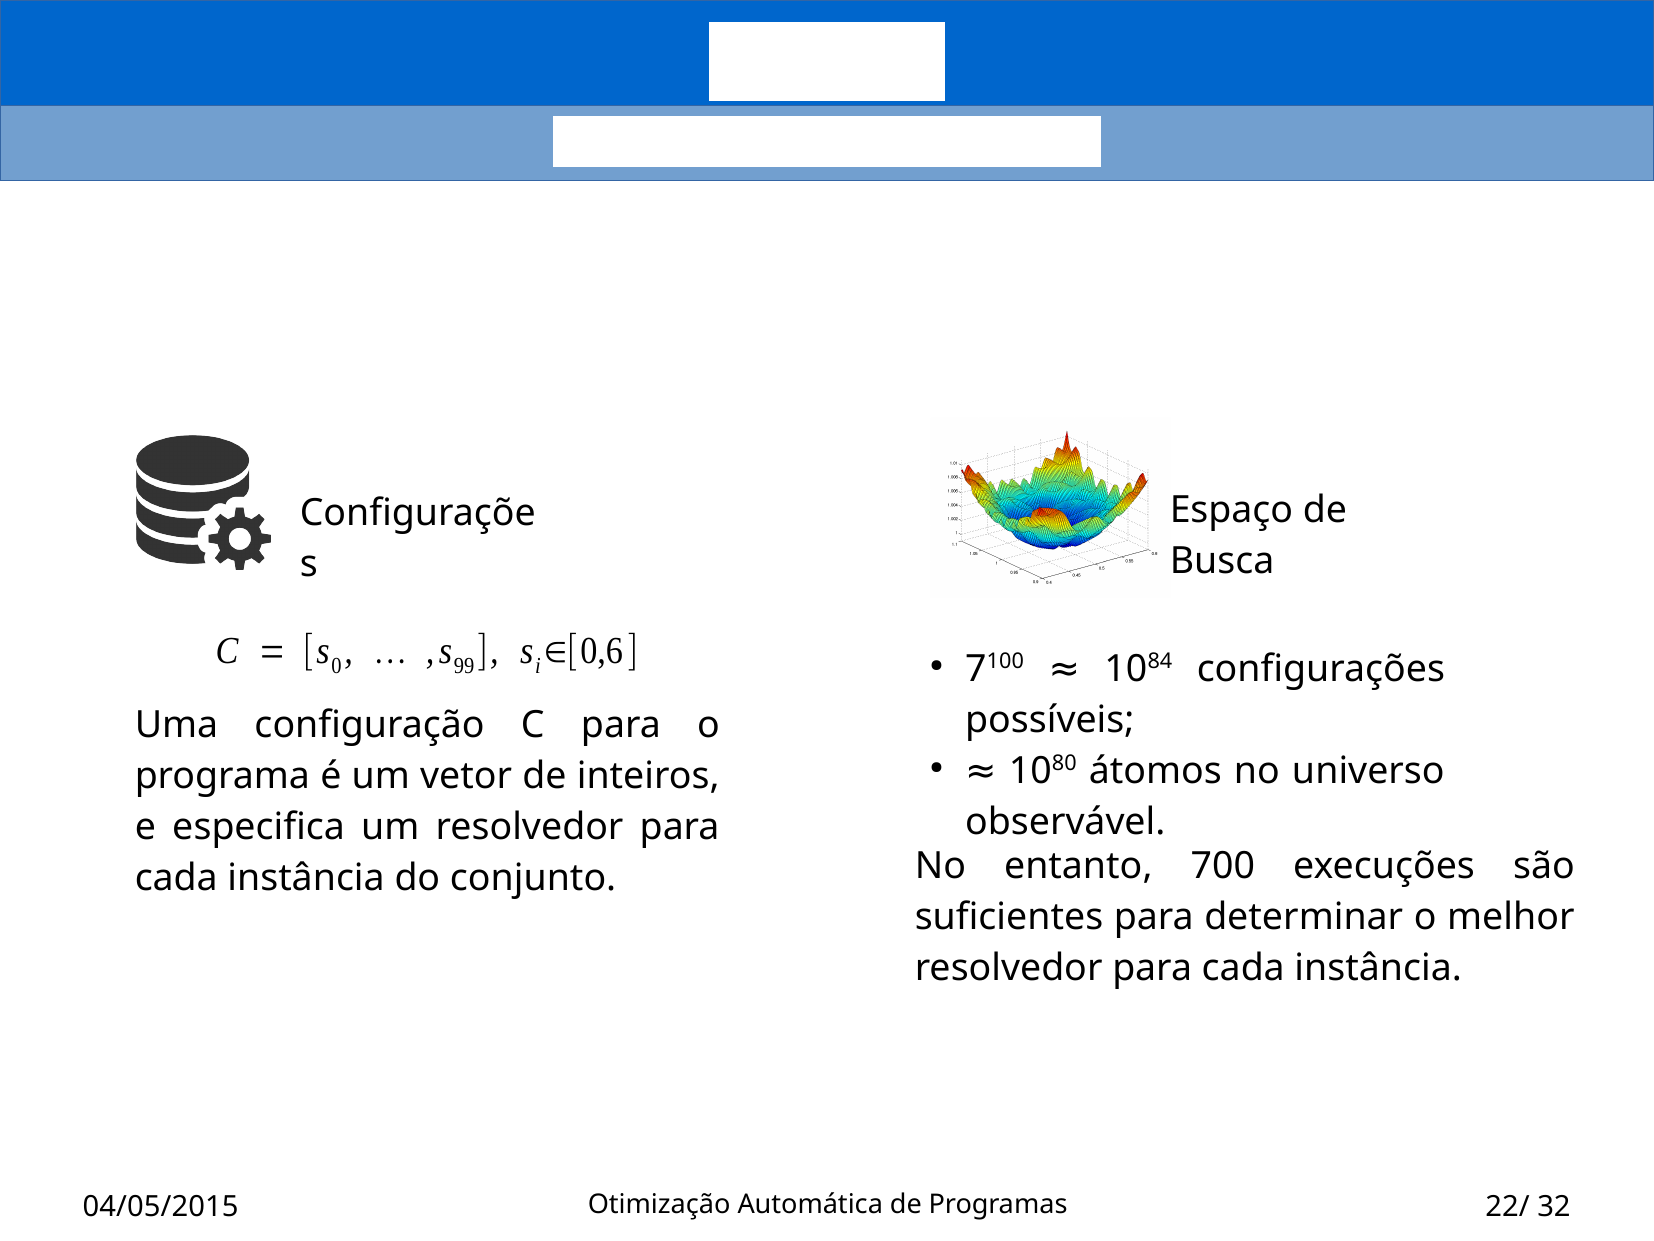

# Exemplo
Conjuntos de Instâncias de SAT
Espaço de Busca
Configurações
7100 ≈ 1084 configurações possíveis;
≈ 1080 átomos no universo observável.
Uma configuração C para o programa é um vetor de inteiros, e especifica um resolvedor para cada instância do conjunto.
No entanto, 700 execuções são suficientes para determinar o melhor resolvedor para cada instância.
22